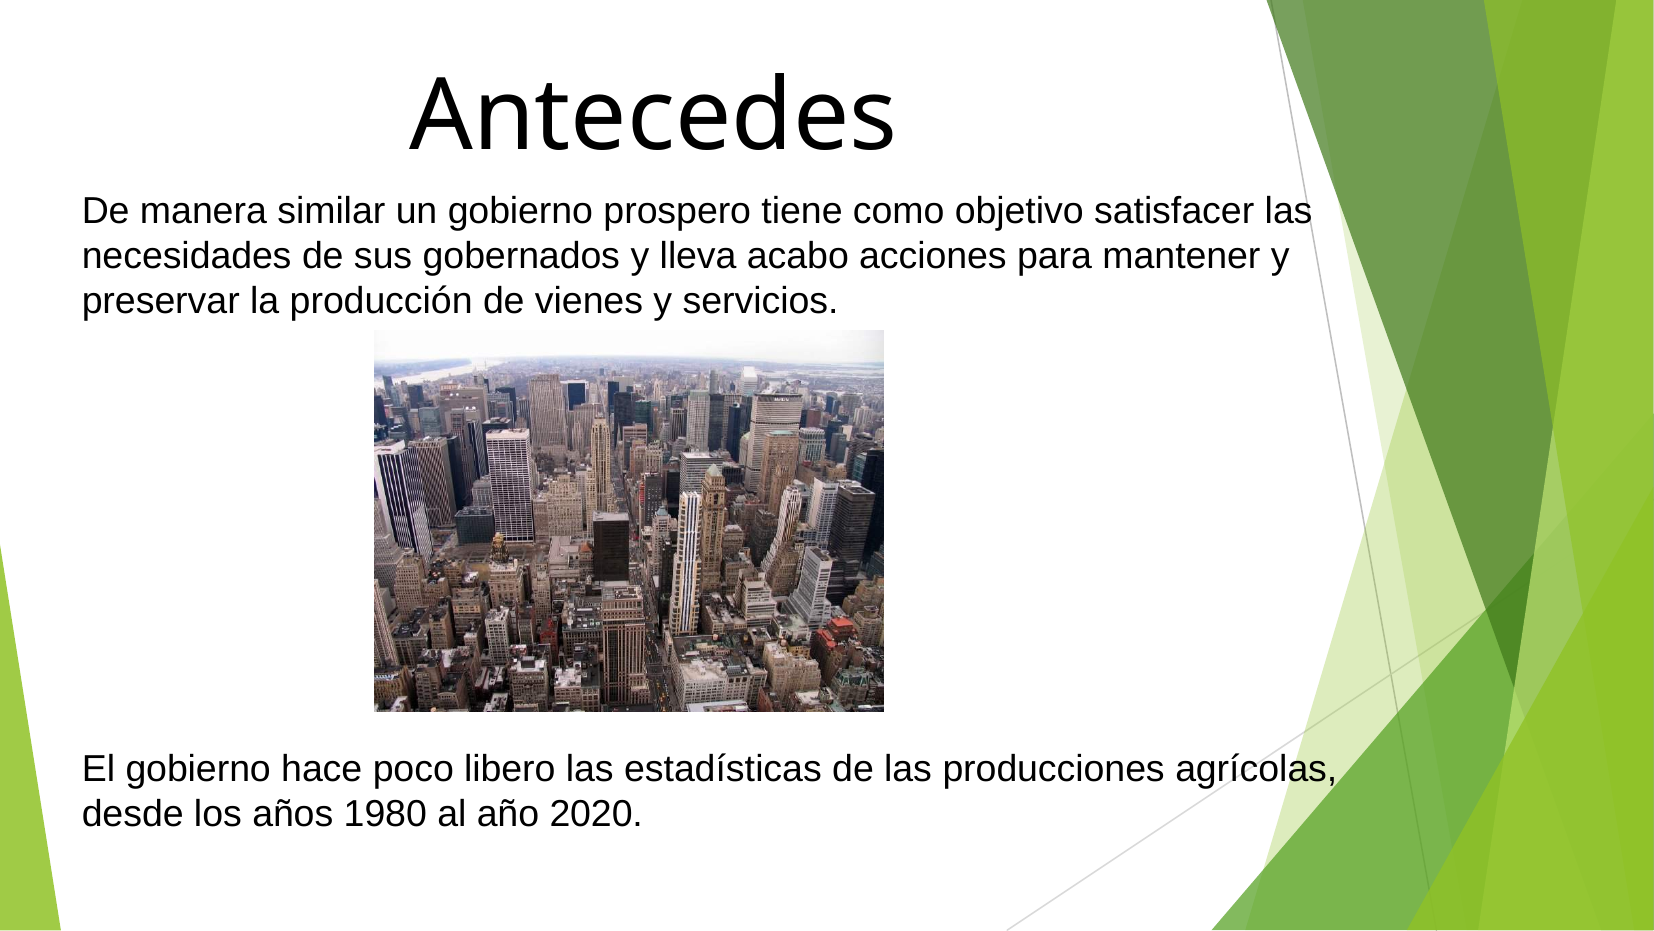

Antecedes
De manera similar un gobierno prospero tiene como objetivo satisfacer las necesidades de sus gobernados y lleva acabo acciones para mantener y preservar la producción de vienes y servicios.
El gobierno hace poco libero las estadísticas de las producciones agrícolas, desde los años 1980 al año 2020.